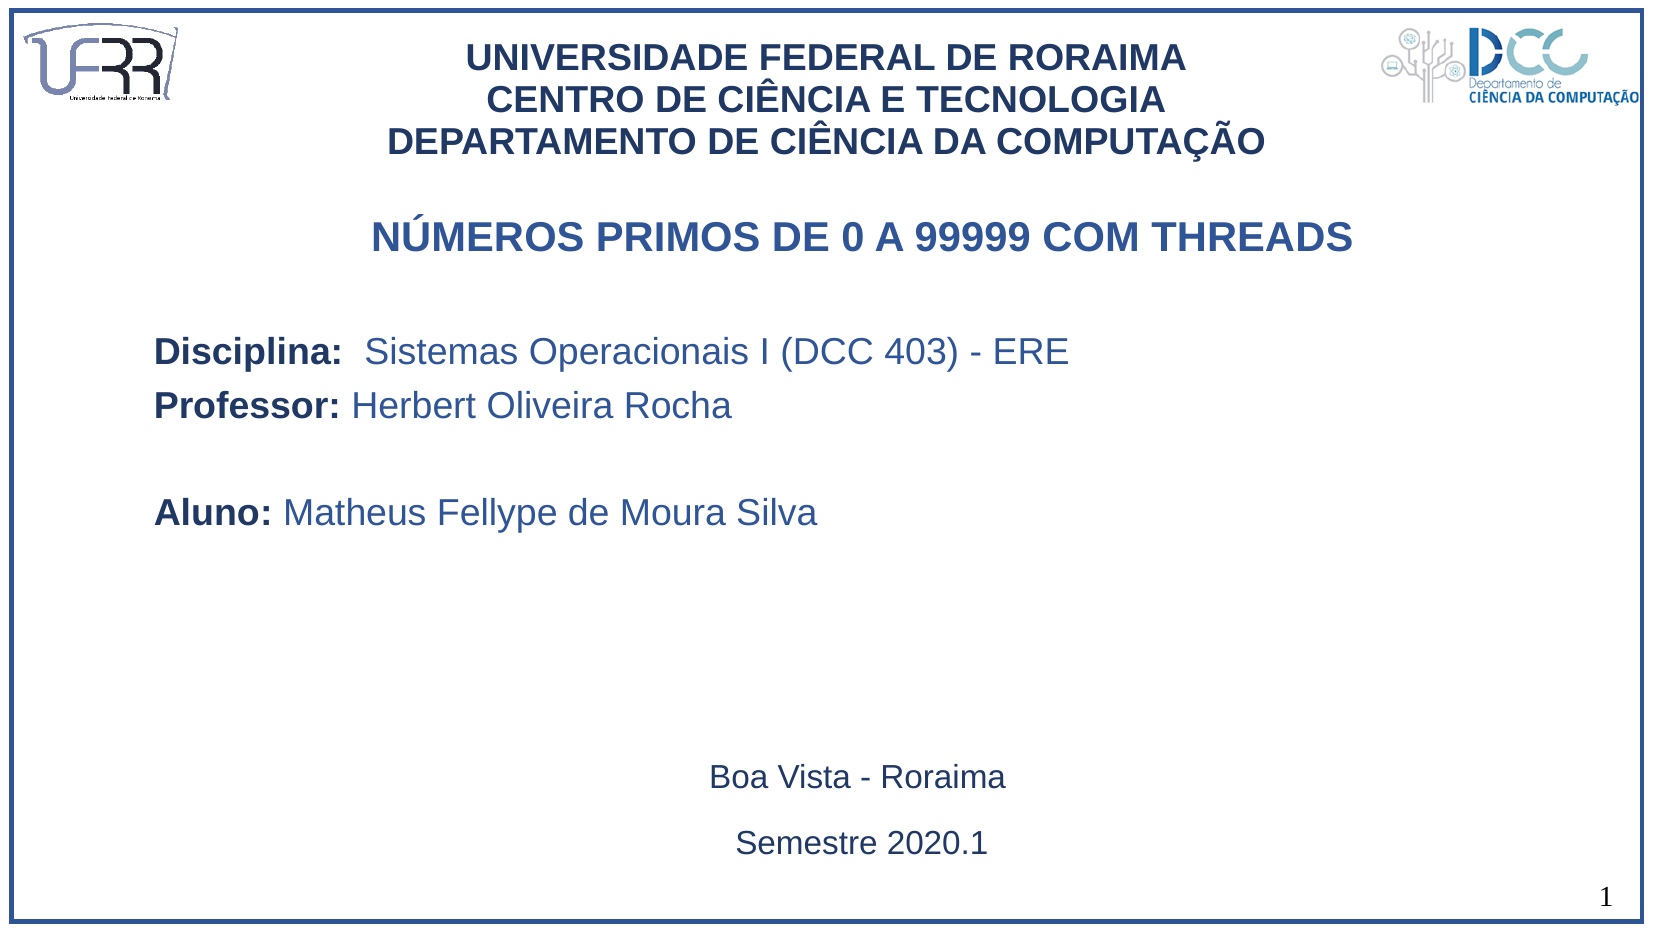

# UNIVERSIDADE FEDERAL DE RORAIMA CENTRO DE CIÊNCIA E TECNOLOGIA DEPARTAMENTO DE CIÊNCIA DA COMPUTAÇÃO
NÚMEROS PRIMOS DE 0 A 99999 COM THREADS
Disciplina: Sistemas Operacionais I (DCC 403) - ERE
Professor: Herbert Oliveira Rocha
Aluno: Matheus Fellype de Moura Silva
Boa Vista - Roraima
Semestre 2020.1
1